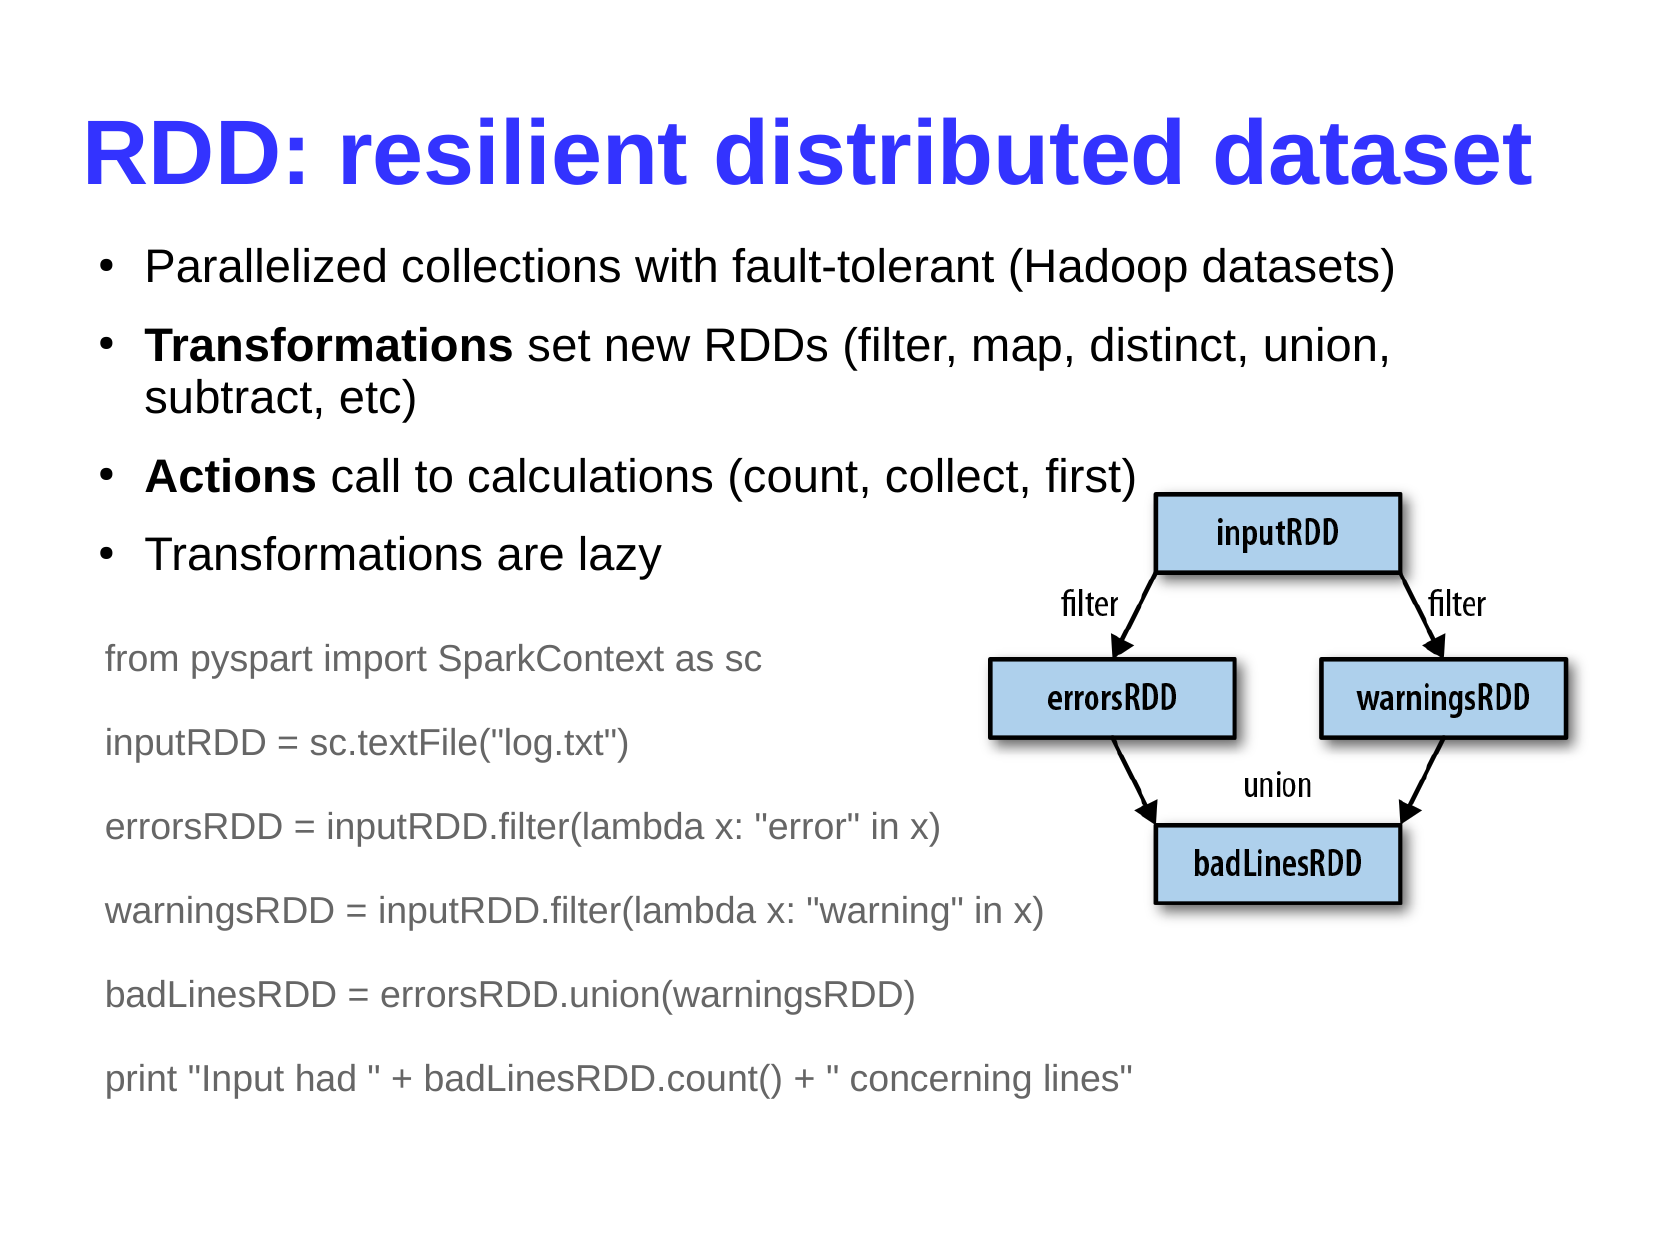

# RDD: resilient distributed dataset
Parallelized collections with fault-tolerant (Hadoop datasets)
Transformations set new RDDs (filter, map, distinct, union, subtract, etc)
Actions call to calculations (count, collect, first)
Transformations are lazy
from pyspart import SparkContext as sc
inputRDD = sc.textFile("log.txt")
errorsRDD = inputRDD.filter(lambda x: "error" in x)
warningsRDD = inputRDD.filter(lambda x: "warning" in x)
badLinesRDD = errorsRDD.union(warningsRDD)
print "Input had " + badLinesRDD.count() + " concerning lines"